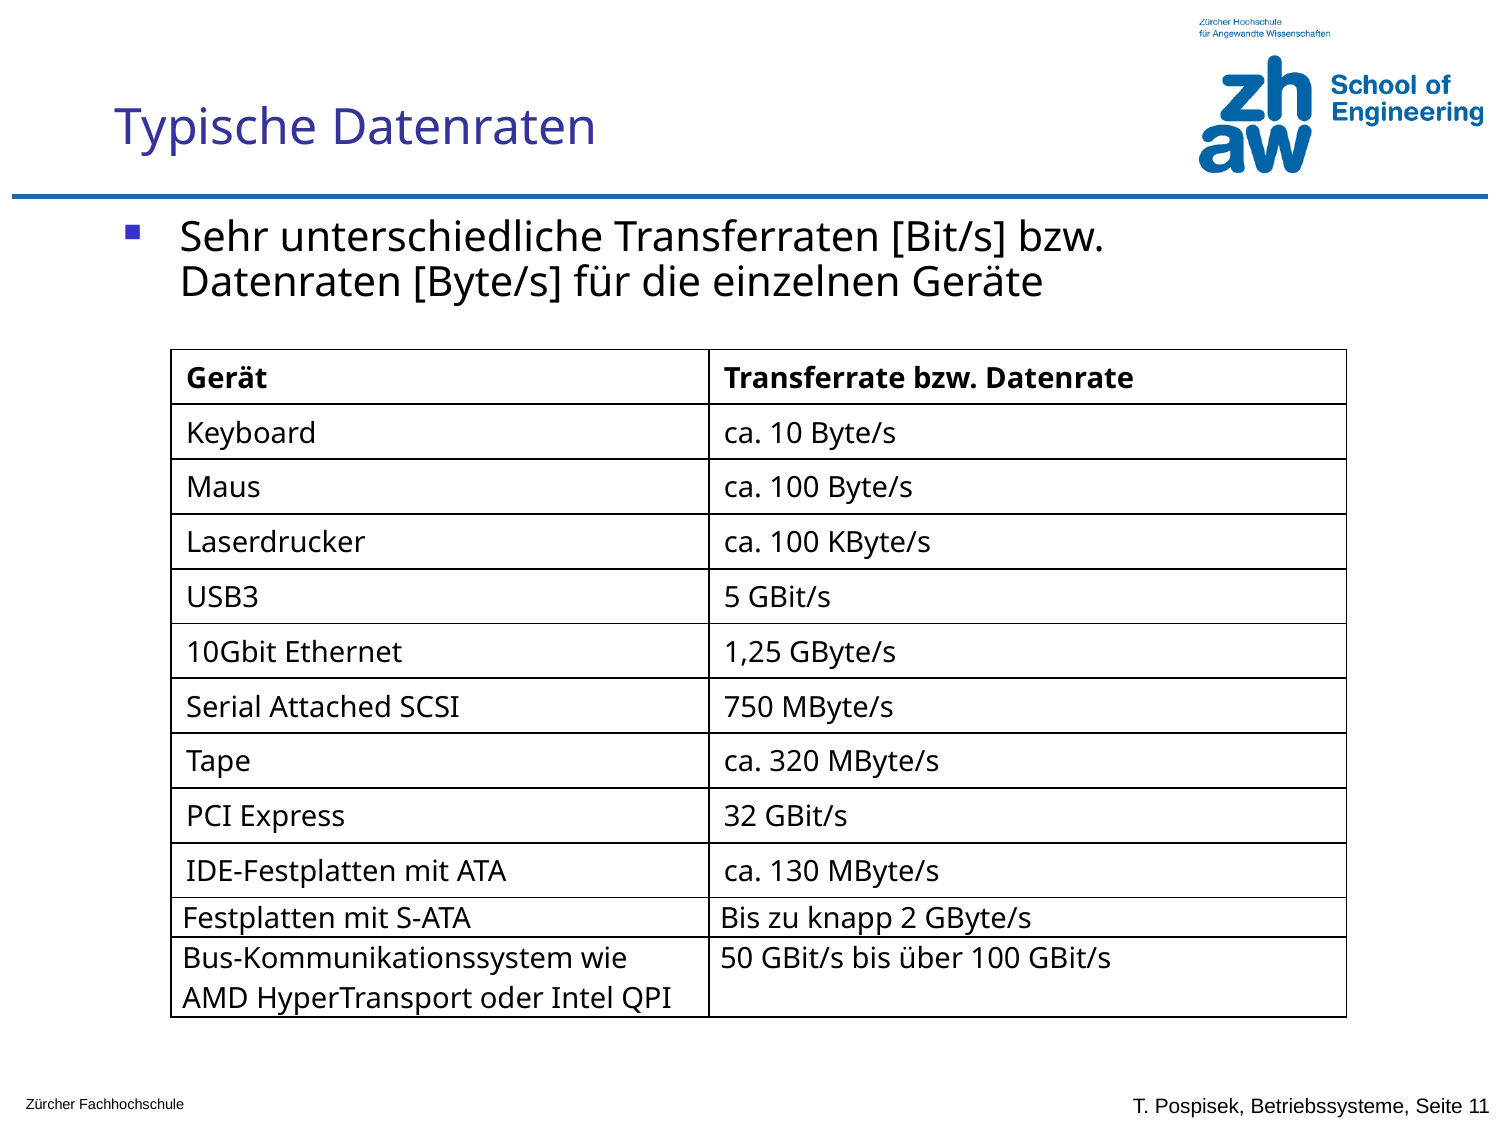

# Typische Datenraten
Sehr unterschiedliche Transferraten [Bit/s] bzw. Datenraten [Byte/s] für die einzelnen Geräte
| Gerät | Transferrate bzw. Datenrate |
| --- | --- |
| Keyboard | ca. 10 Byte/s |
| Maus | ca. 100 Byte/s |
| Laserdrucker | ca. 100 KByte/s |
| USB3 | 5 GBit/s |
| 10Gbit Ethernet | 1,25 GByte/s |
| Serial Attached SCSI | 750 MByte/s |
| Tape | ca. 320 MByte/s |
| PCI Express | 32 GBit/s |
| IDE-Festplatten mit ATA | ca. 130 MByte/s |
| Festplatten mit S-ATA | Bis zu knapp 2 GByte/s |
| Bus-Kommunikationssystem wie AMD HyperTransport oder Intel QPI | 50 GBit/s bis über 100 GBit/s |